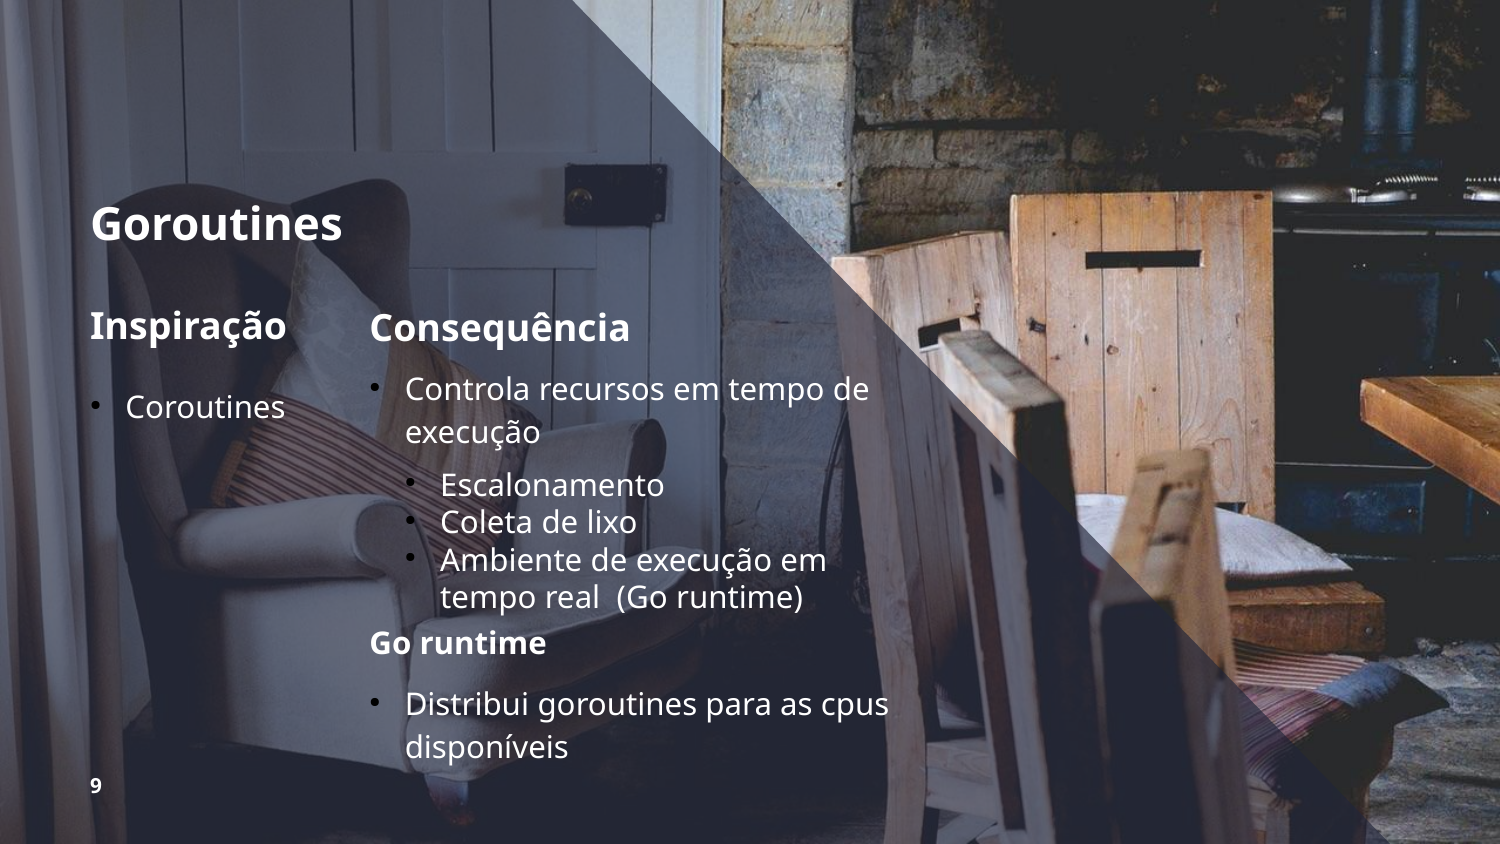

Goroutines
# Inspiração
Coroutines
Consequência
Controla recursos em tempo de execução
Escalonamento
Coleta de lixo
Ambiente de execução em tempo real (Go runtime)
Go runtime
Distribui goroutines para as cpus disponíveis